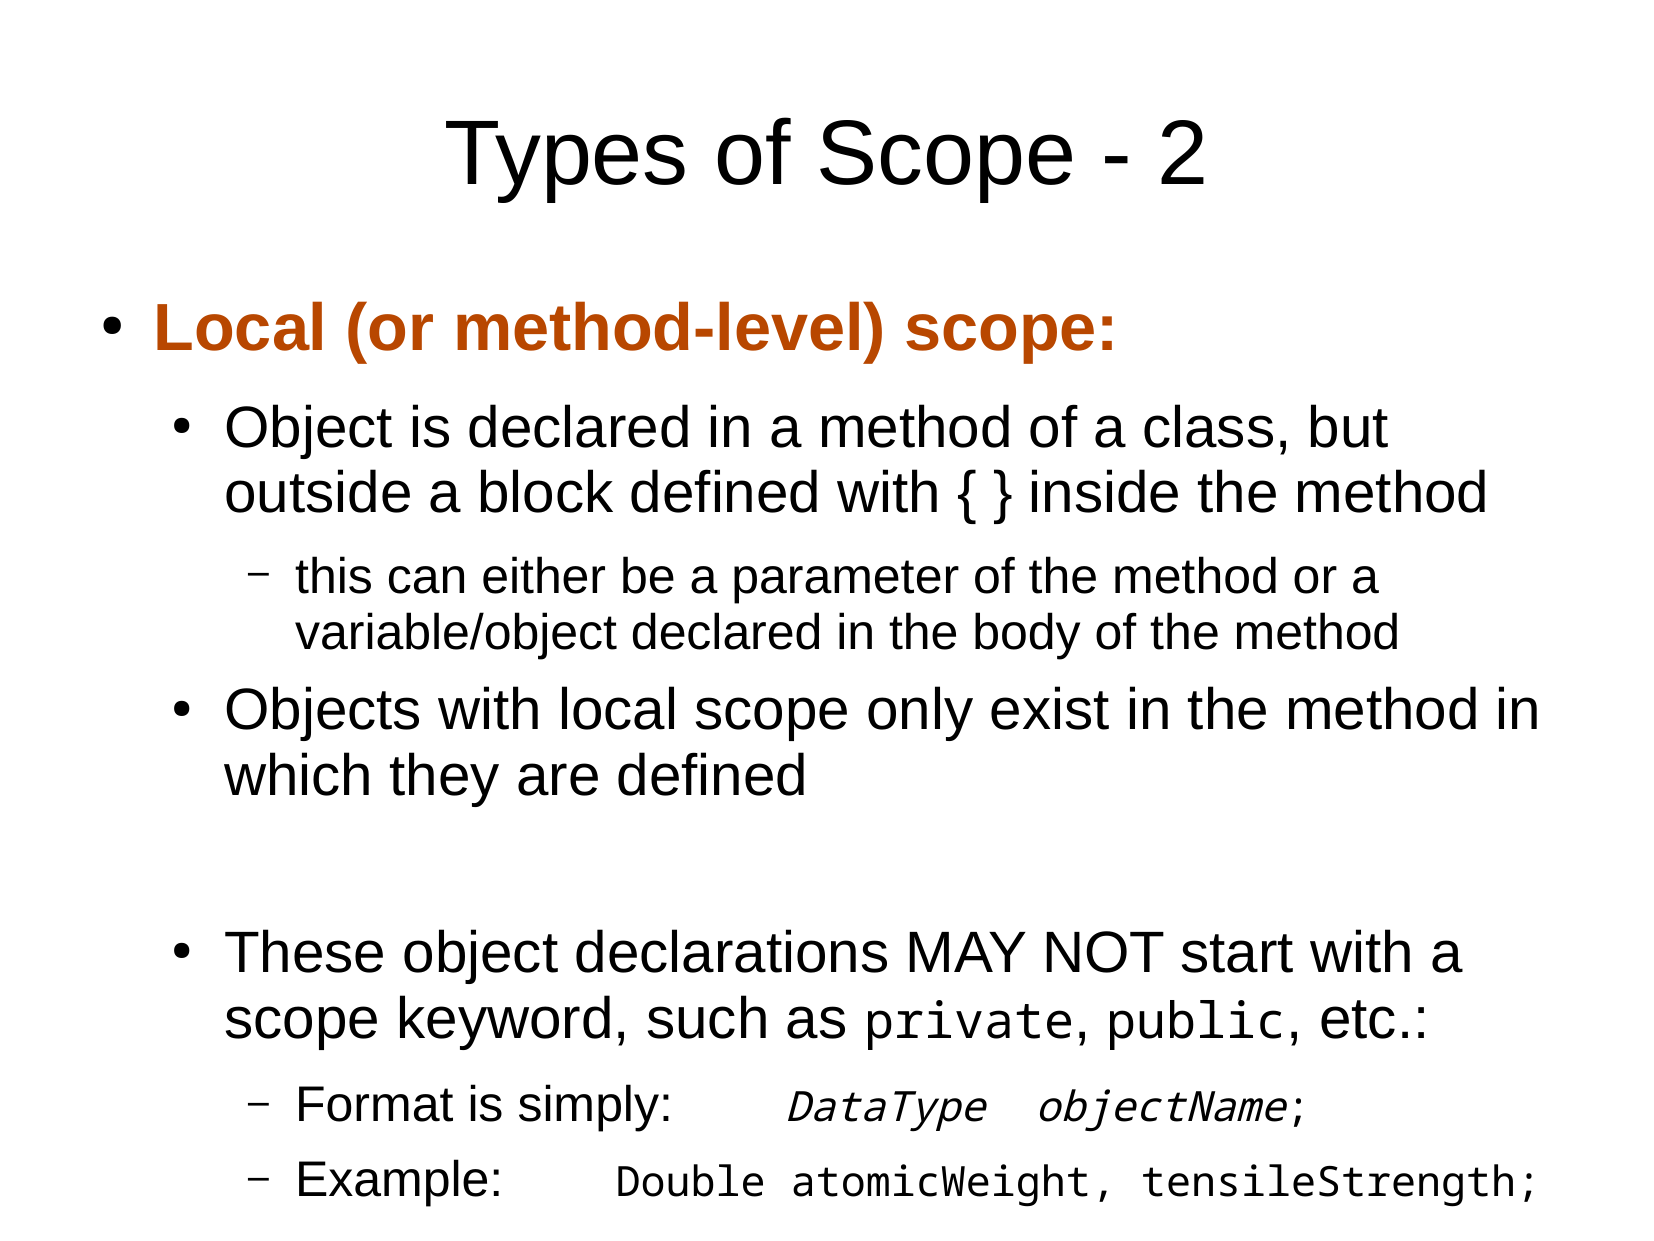

# Types of Scope - 2
Local (or method-level) scope:
Object is declared in a method of a class, but outside a block defined with { } inside the method
this can either be a parameter of the method or a variable/object declared in the body of the method
Objects with local scope only exist in the method in which they are defined
These object declarations MAY NOT start with a scope keyword, such as private, public, etc.:
Format is simply: DataType objectName;
Example: Double atomicWeight, tensileStrength;